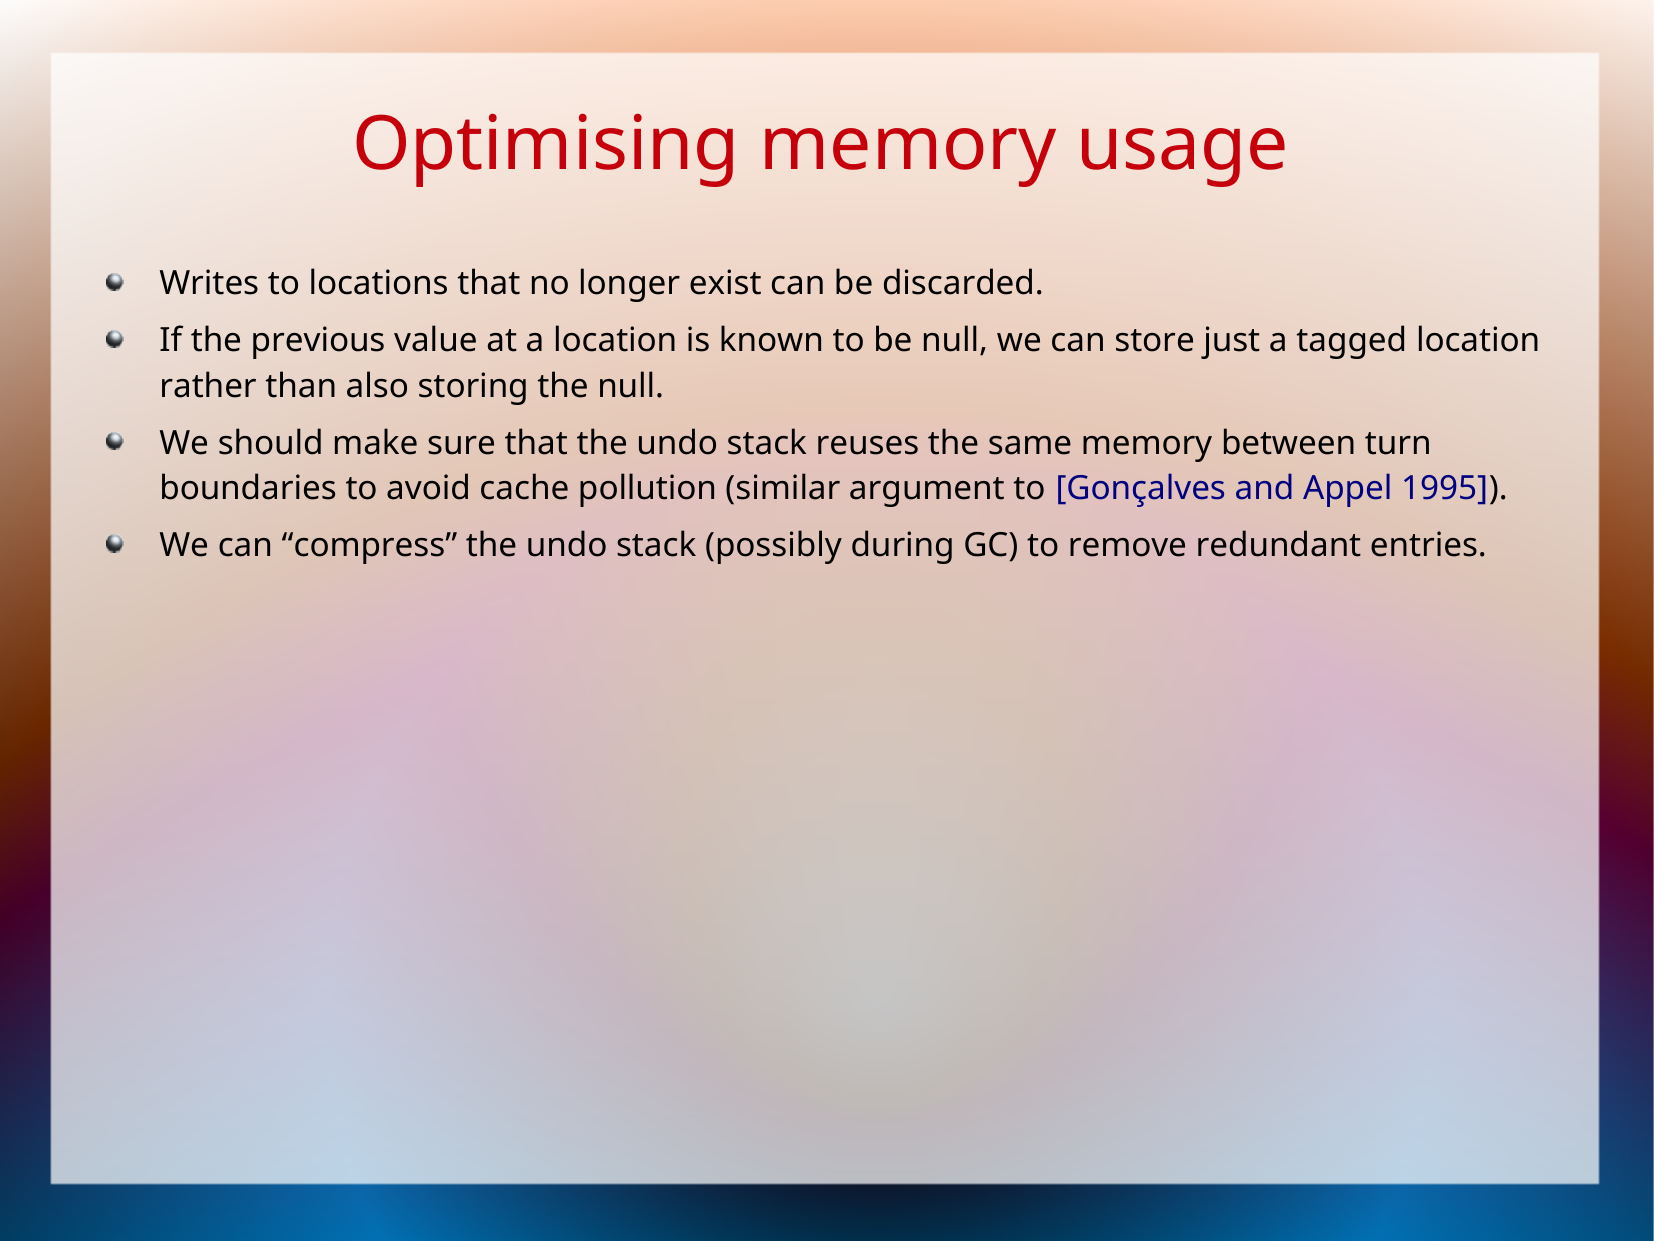

# Optimising memory usage
Writes to locations that no longer exist can be discarded.
If the previous value at a location is known to be null, we can store just a tagged location rather than also storing the null.
We should make sure that the undo stack reuses the same memory between turn boundaries to avoid cache pollution (similar argument to [Gonçalves and Appel 1995]).
We can “compress” the undo stack (possibly during GC) to remove redundant entries.